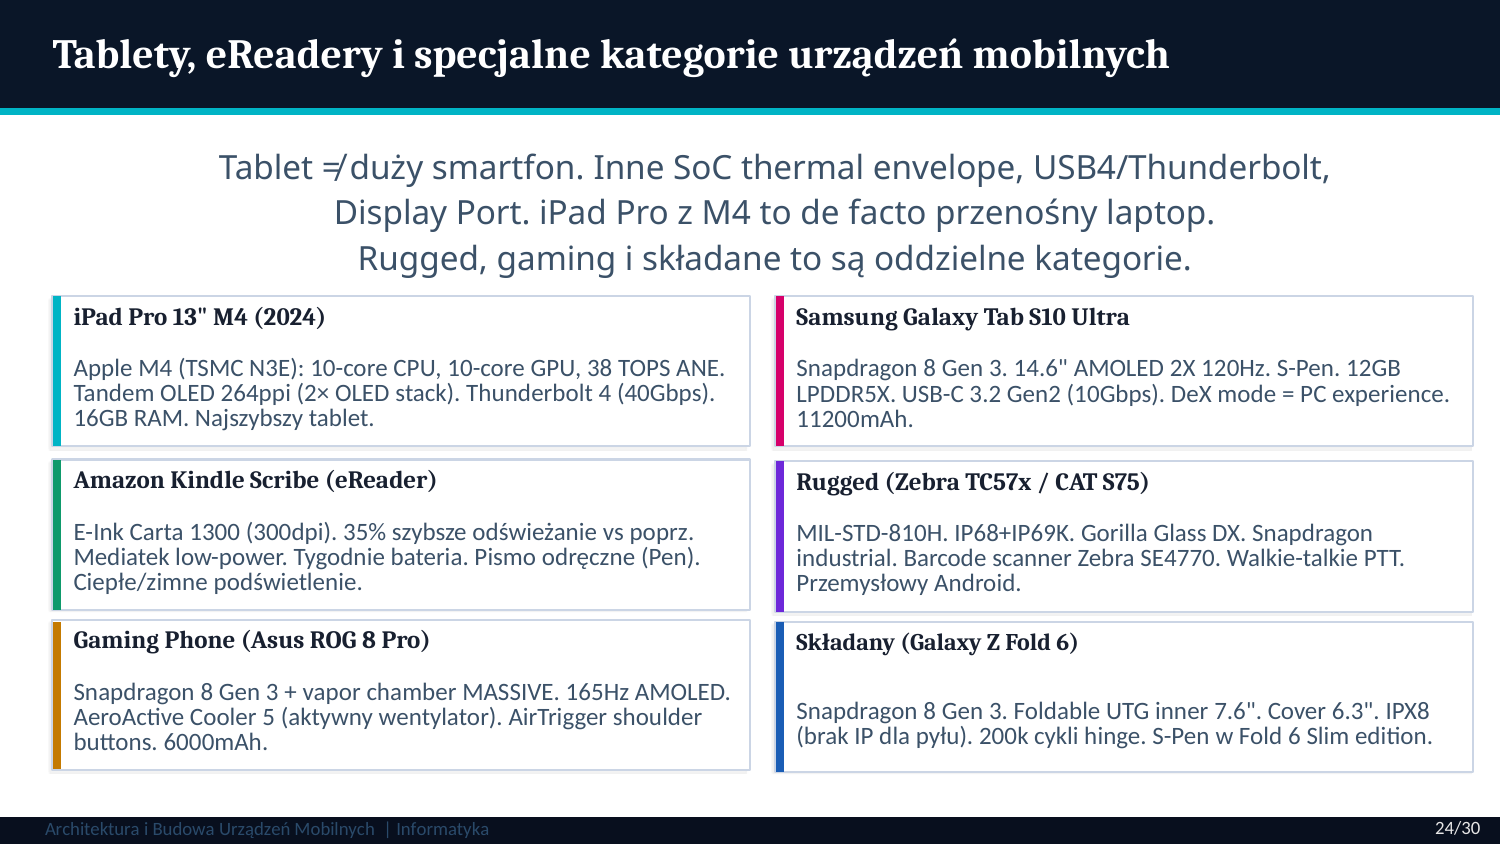

Tablety, eReadery i specjalne kategorie urządzeń mobilnych
Tablet ≠ duży smartfon. Inne SoC thermal envelope, USB4/Thunderbolt, Display Port. iPad Pro z M4 to de facto przenośny laptop.
Rugged, gaming i składane to są oddzielne kategorie.
iPad Pro 13" M4 (2024)
Apple M4 (TSMC N3E): 10-core CPU, 10-core GPU, 38 TOPS ANE. Tandem OLED 264ppi (2× OLED stack). Thunderbolt 4 (40Gbps). 16GB RAM. Najszybszy tablet.
Samsung Galaxy Tab S10 Ultra
Snapdragon 8 Gen 3. 14.6" AMOLED 2X 120Hz. S-Pen. 12GB LPDDR5X. USB-C 3.2 Gen2 (10Gbps). DeX mode = PC experience. 11200mAh.
Amazon Kindle Scribe (eReader)
E-Ink Carta 1300 (300dpi). 35% szybsze odświeżanie vs poprz. Mediatek low-power. Tygodnie bateria. Pismo odręczne (Pen). Ciepłe/zimne podświetlenie.
Rugged (Zebra TC57x / CAT S75)
MIL-STD-810H. IP68+IP69K. Gorilla Glass DX. Snapdragon industrial. Barcode scanner Zebra SE4770. Walkie-talkie PTT. Przemysłowy Android.
Gaming Phone (Asus ROG 8 Pro)
Snapdragon 8 Gen 3 + vapor chamber MASSIVE. 165Hz AMOLED. AeroActive Cooler 5 (aktywny wentylator). AirTrigger shoulder buttons. 6000mAh.
Składany (Galaxy Z Fold 6)
Snapdragon 8 Gen 3. Foldable UTG inner 7.6". Cover 6.3". IPX8 (brak IP dla pyłu). 200k cykli hinge. S-Pen w Fold 6 Slim edition.
Architektura i Budowa Urządzeń Mobilnych | Informatyka